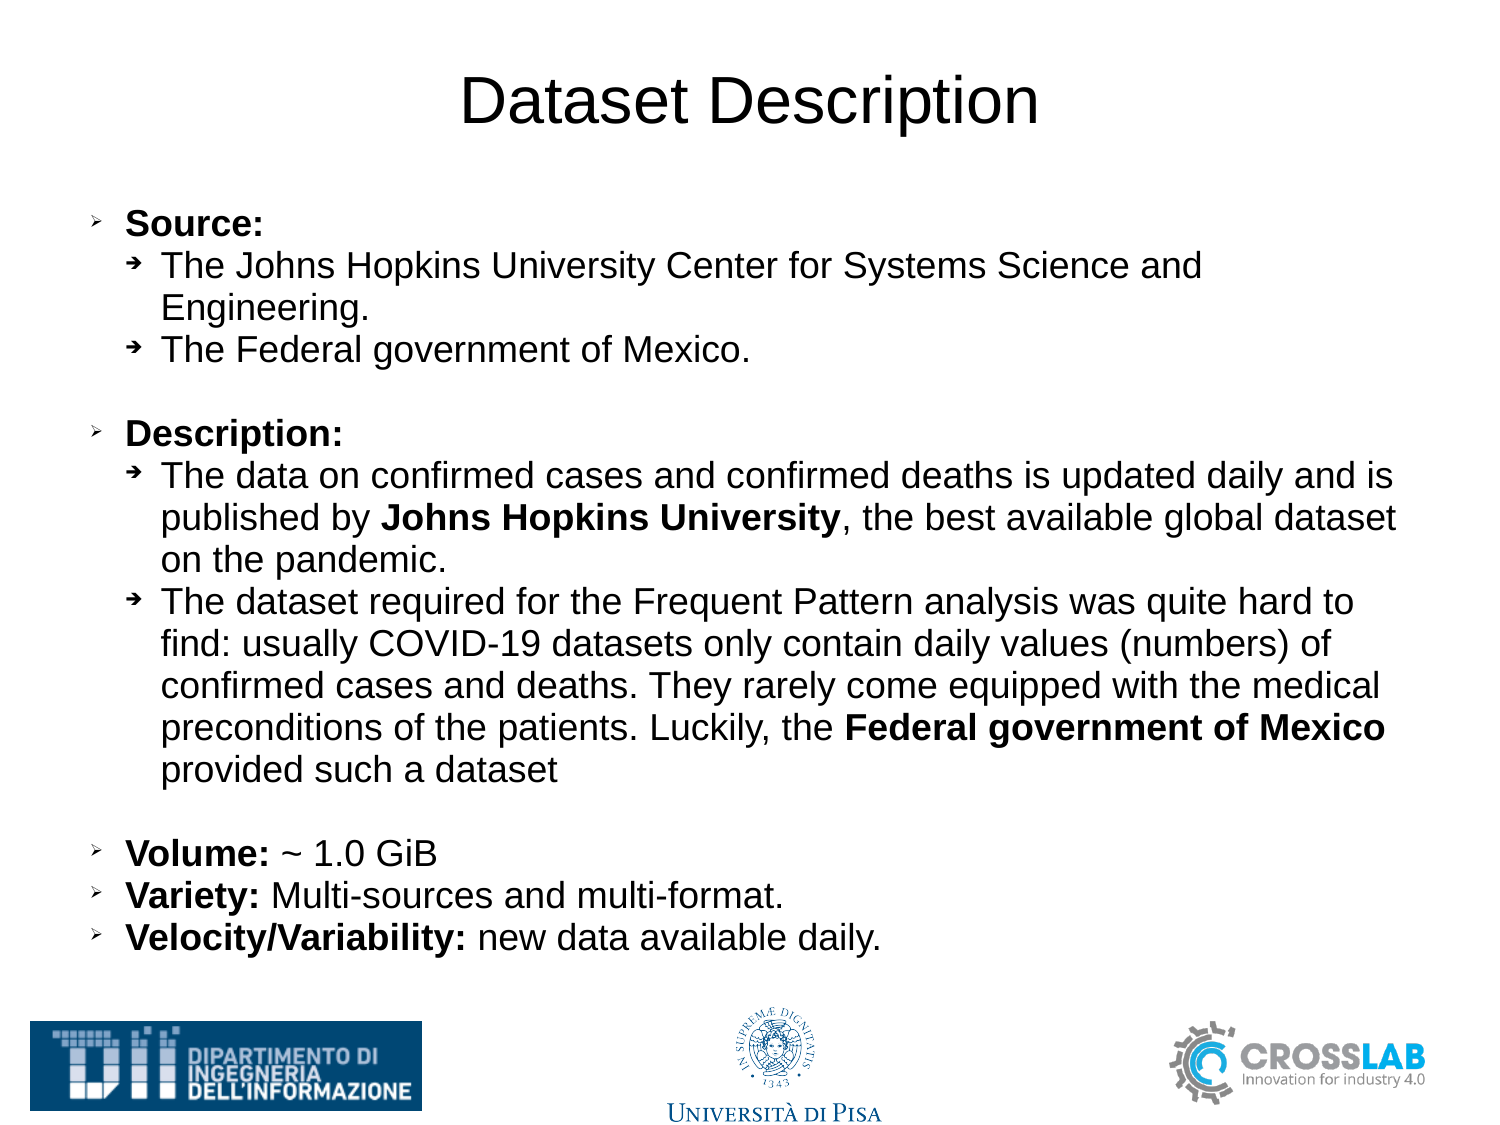

Dataset Description
Source:
The Johns Hopkins University Center for Systems Science and Engineering.
The Federal government of Mexico.
Description:
The data on confirmed cases and confirmed deaths is updated daily and is published by Johns Hopkins University, the best available global dataset on the pandemic.
The dataset required for the Frequent Pattern analysis was quite hard to find: usually COVID-19 datasets only contain daily values (numbers) of confirmed cases and deaths. They rarely come equipped with the medical preconditions of the patients. Luckily, the Federal government of Mexico provided such a dataset
Volume: ~ 1.0 GiB
Variety: Multi-sources and multi-format.
Velocity/Variability: new data available daily.